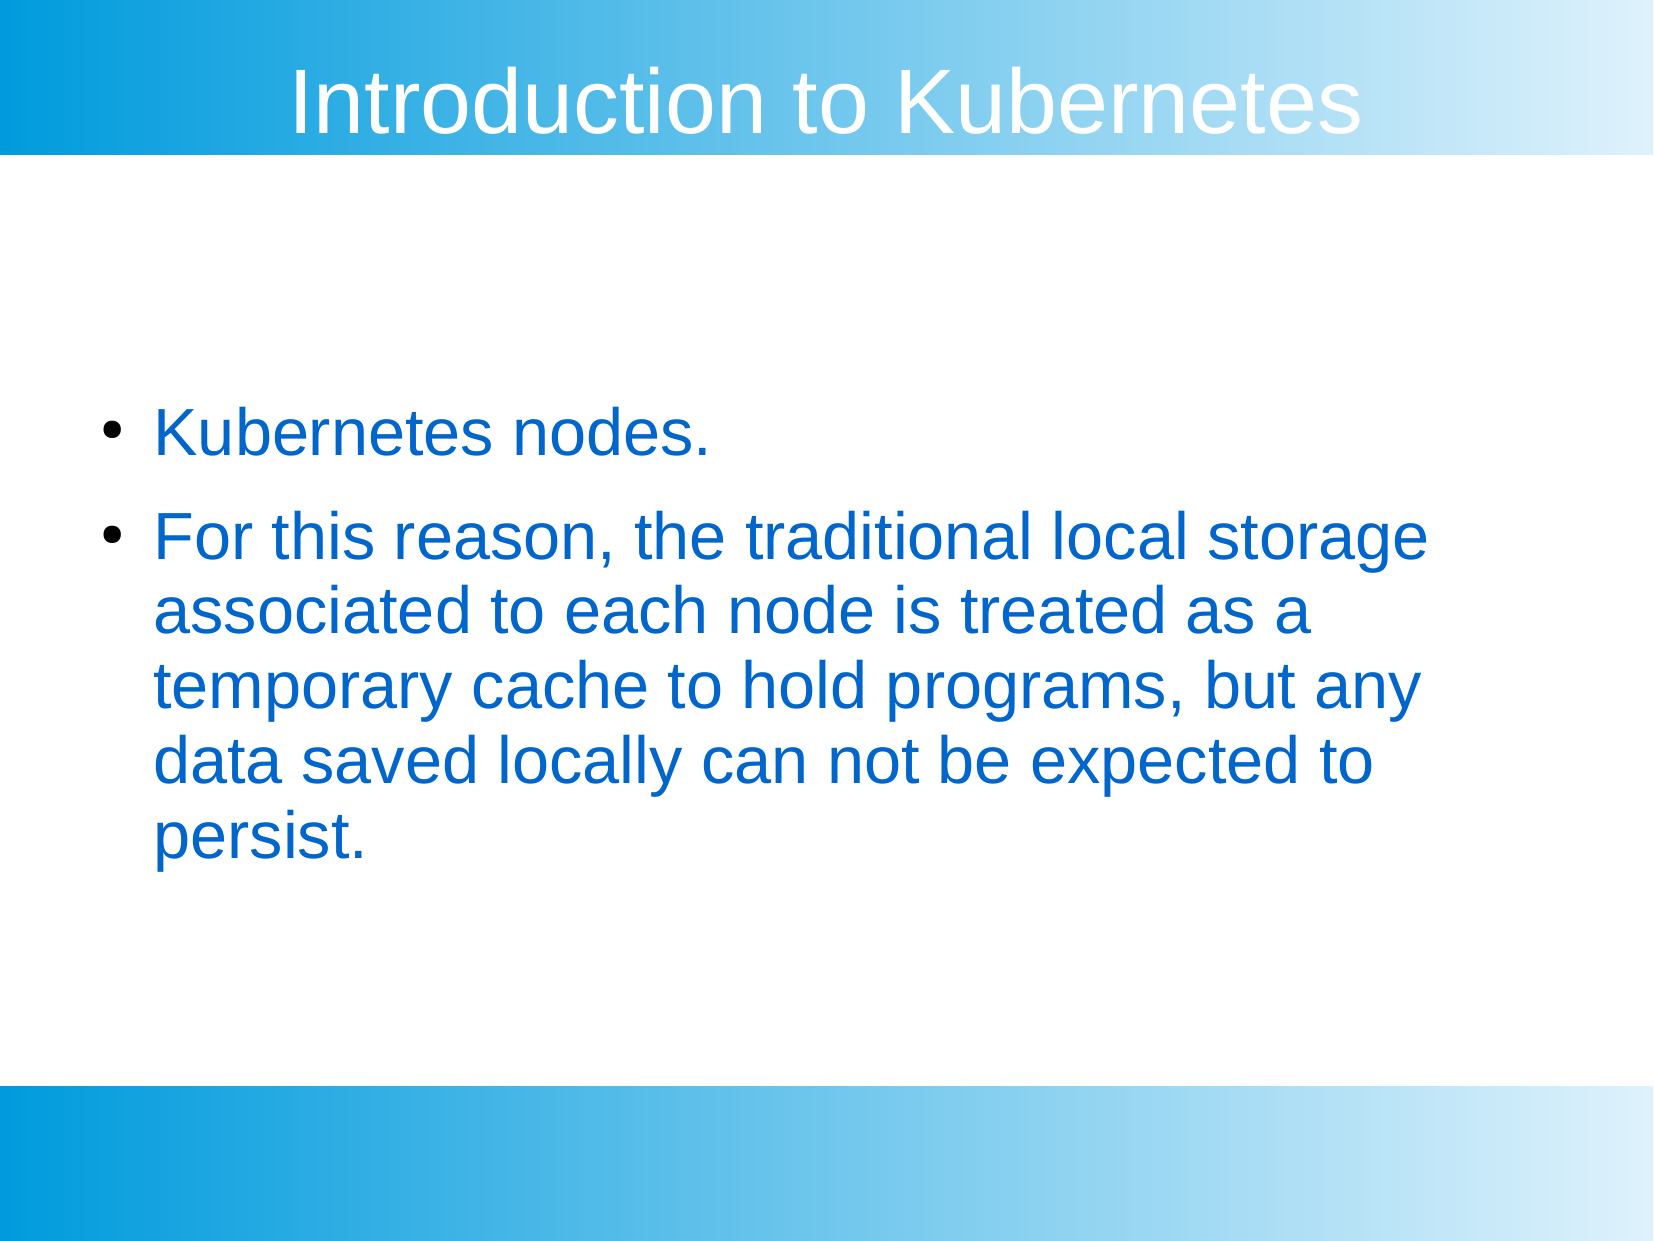

# Introduction to Kubernetes
Kubernetes nodes.
For this reason, the traditional local storage associated to each node is treated as a temporary cache to hold programs, but any data saved locally can not be expected to persist.